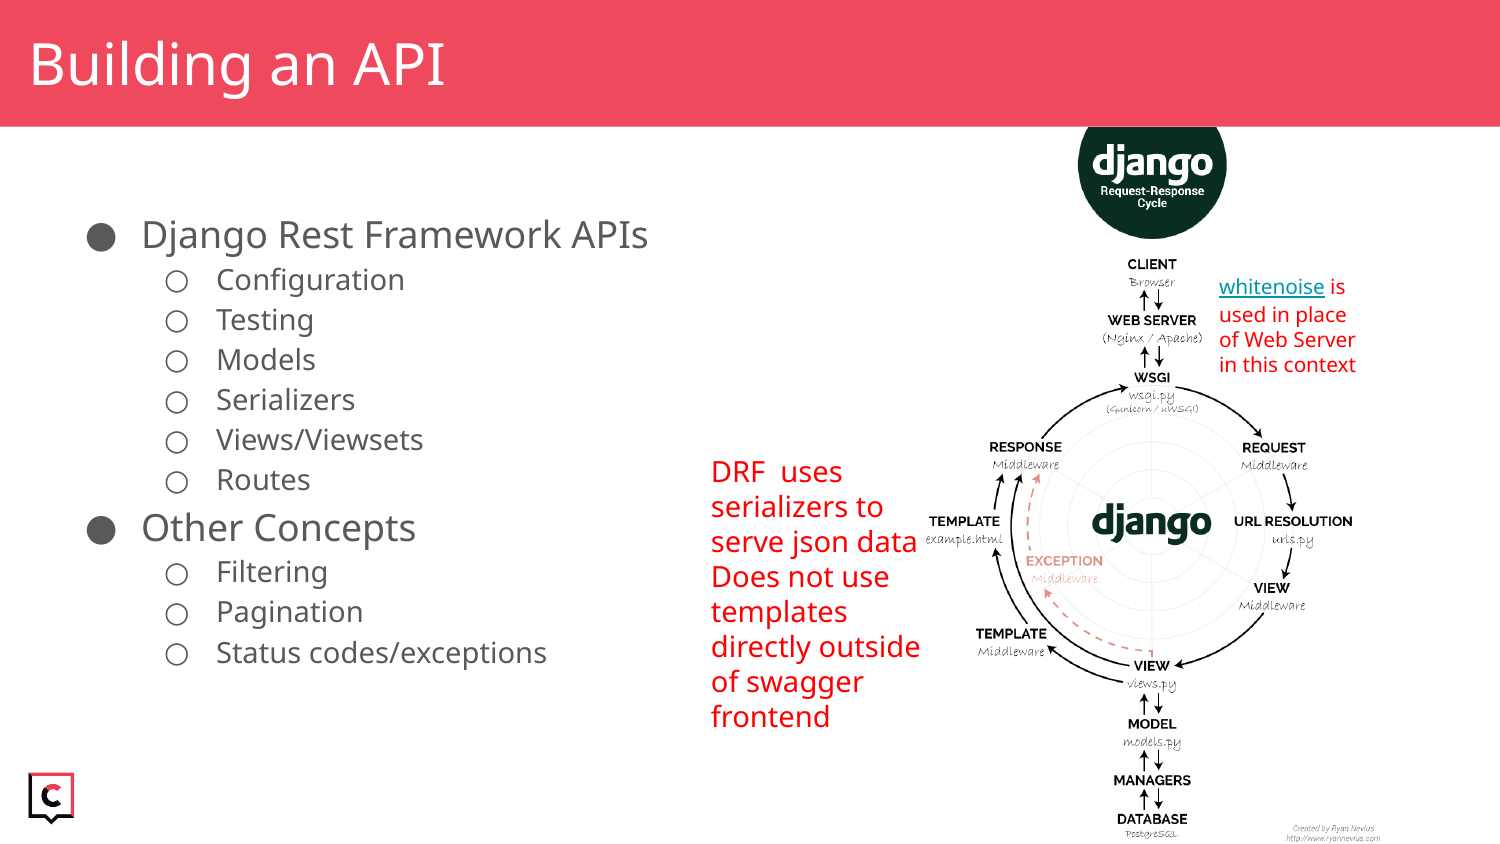

# Building an API
Django Rest Framework APIs
Configuration
Testing
Models
Serializers
Views/Viewsets
Routes
Other Concepts
Filtering
Pagination
Status codes/exceptions
whitenoise is used in place of Web Server in this context
DRF uses serializers to serve json data
Does not use templates directly outside of swagger frontend